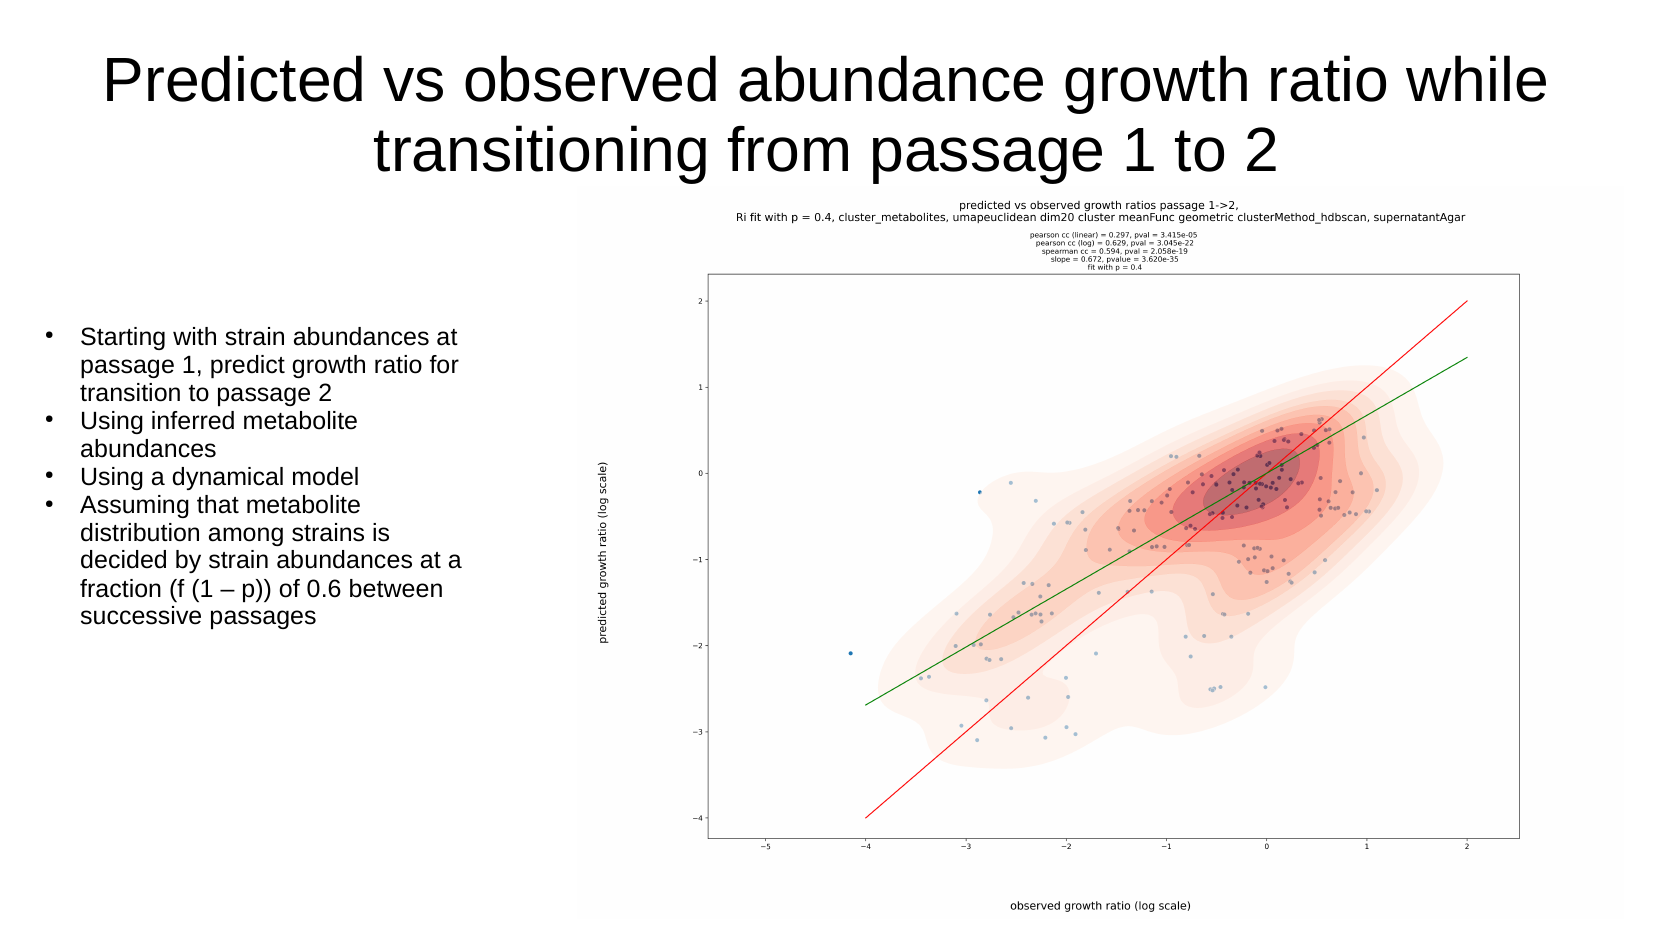

# Predicted vs observed abundance growth ratio while transitioning from passage 1 to 2
Starting with strain abundances at passage 1, predict growth ratio for transition to passage 2
Using inferred metabolite abundances
Using a dynamical model
Assuming that metabolite distribution among strains is decided by strain abundances at a fraction (f (1 – p)) of 0.6 between successive passages